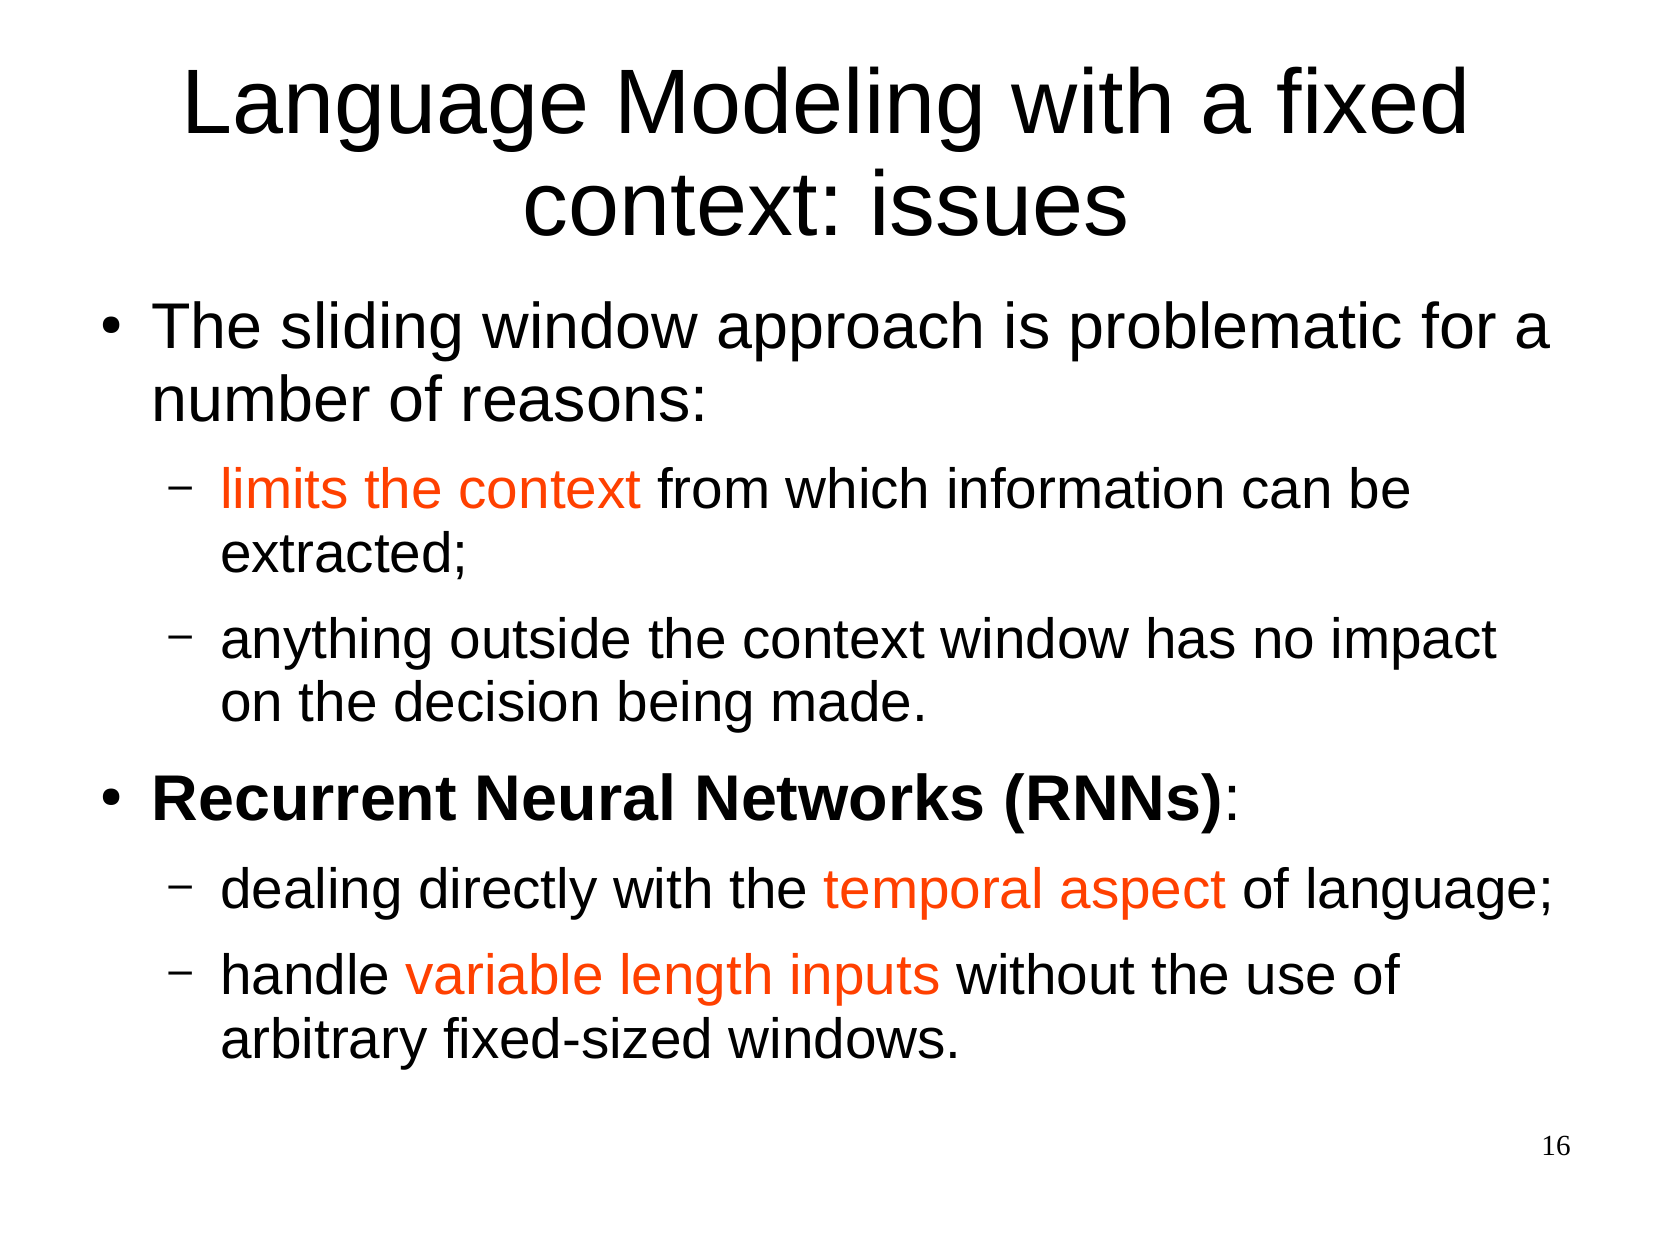

# Language Modeling with a fixed context: issues
The sliding window approach is problematic for a number of reasons:
limits the context from which information can be extracted;
anything outside the context window has no impact on the decision being made.
Recurrent Neural Networks (RNNs):
dealing directly with the temporal aspect of language;
handle variable length inputs without the use of arbitrary fixed-sized windows.
16